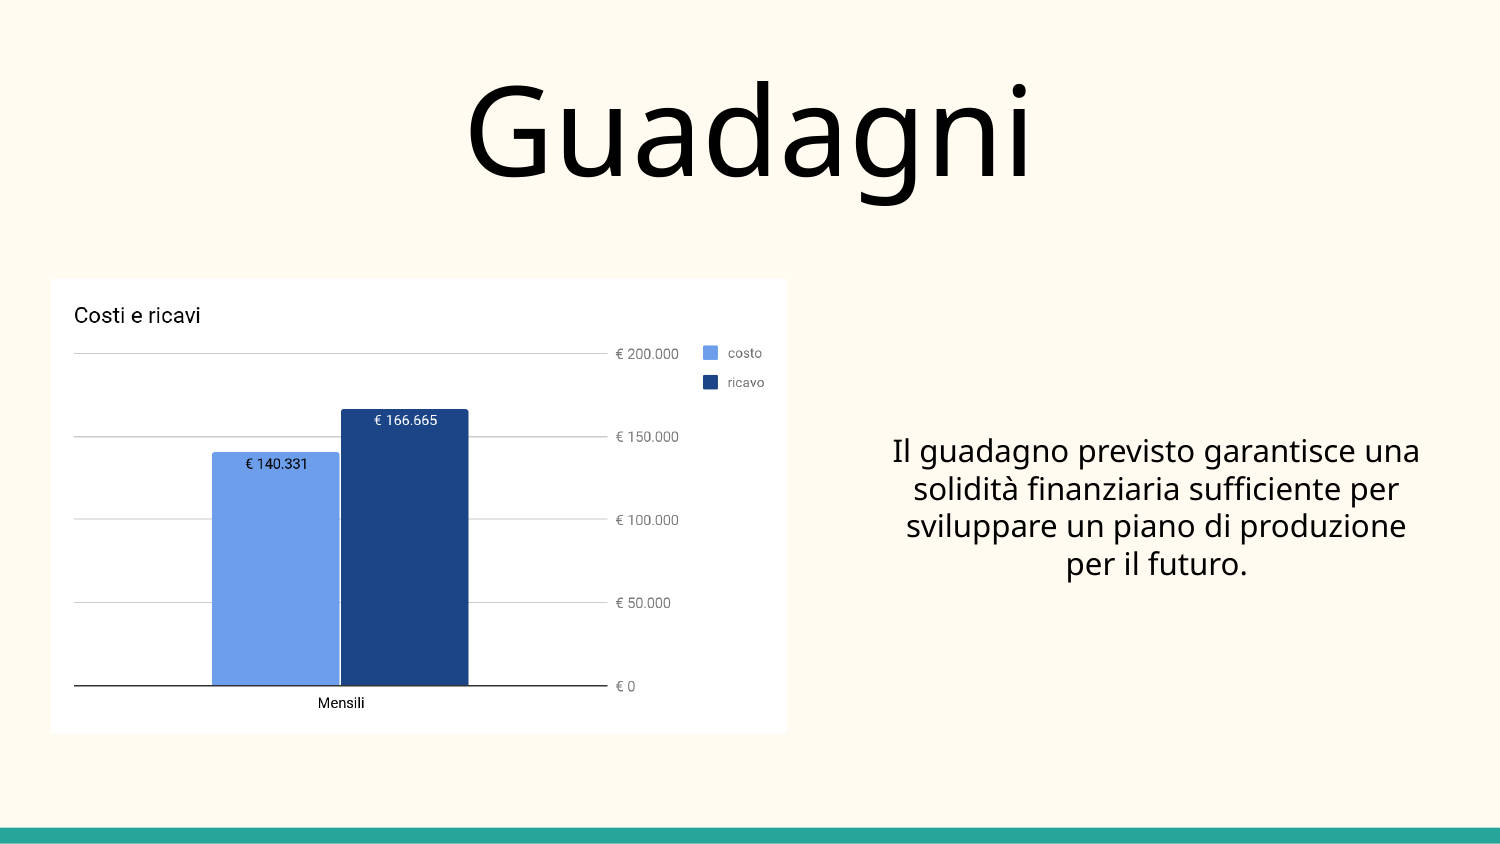

# Guadagni
Il guadagno previsto garantisce una solidità finanziaria sufficiente per sviluppare un piano di produzione per il futuro.